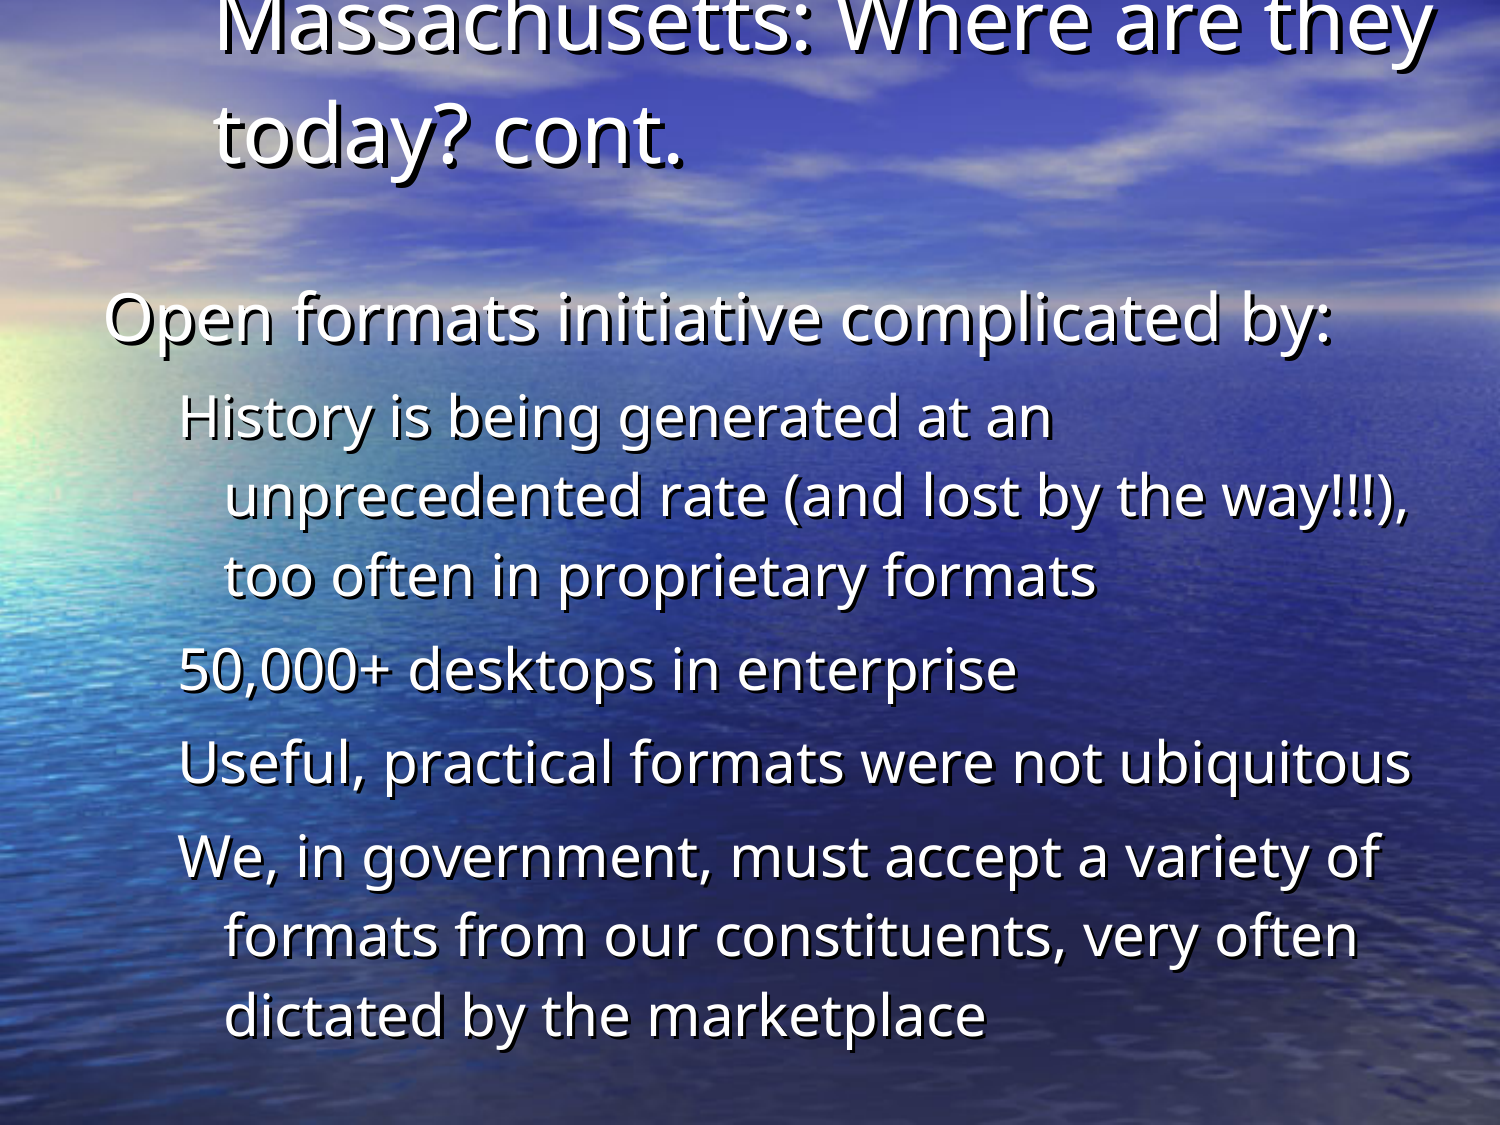

# Massachusetts: Where are they today? cont.
Open formats initiative complicated by:
History is being generated at an unprecedented rate (and lost by the way!!!), too often in proprietary formats
50,000+ desktops in enterprise
Useful, practical formats were not ubiquitous
We, in government, must accept a variety of formats from our constituents, very often dictated by the marketplace